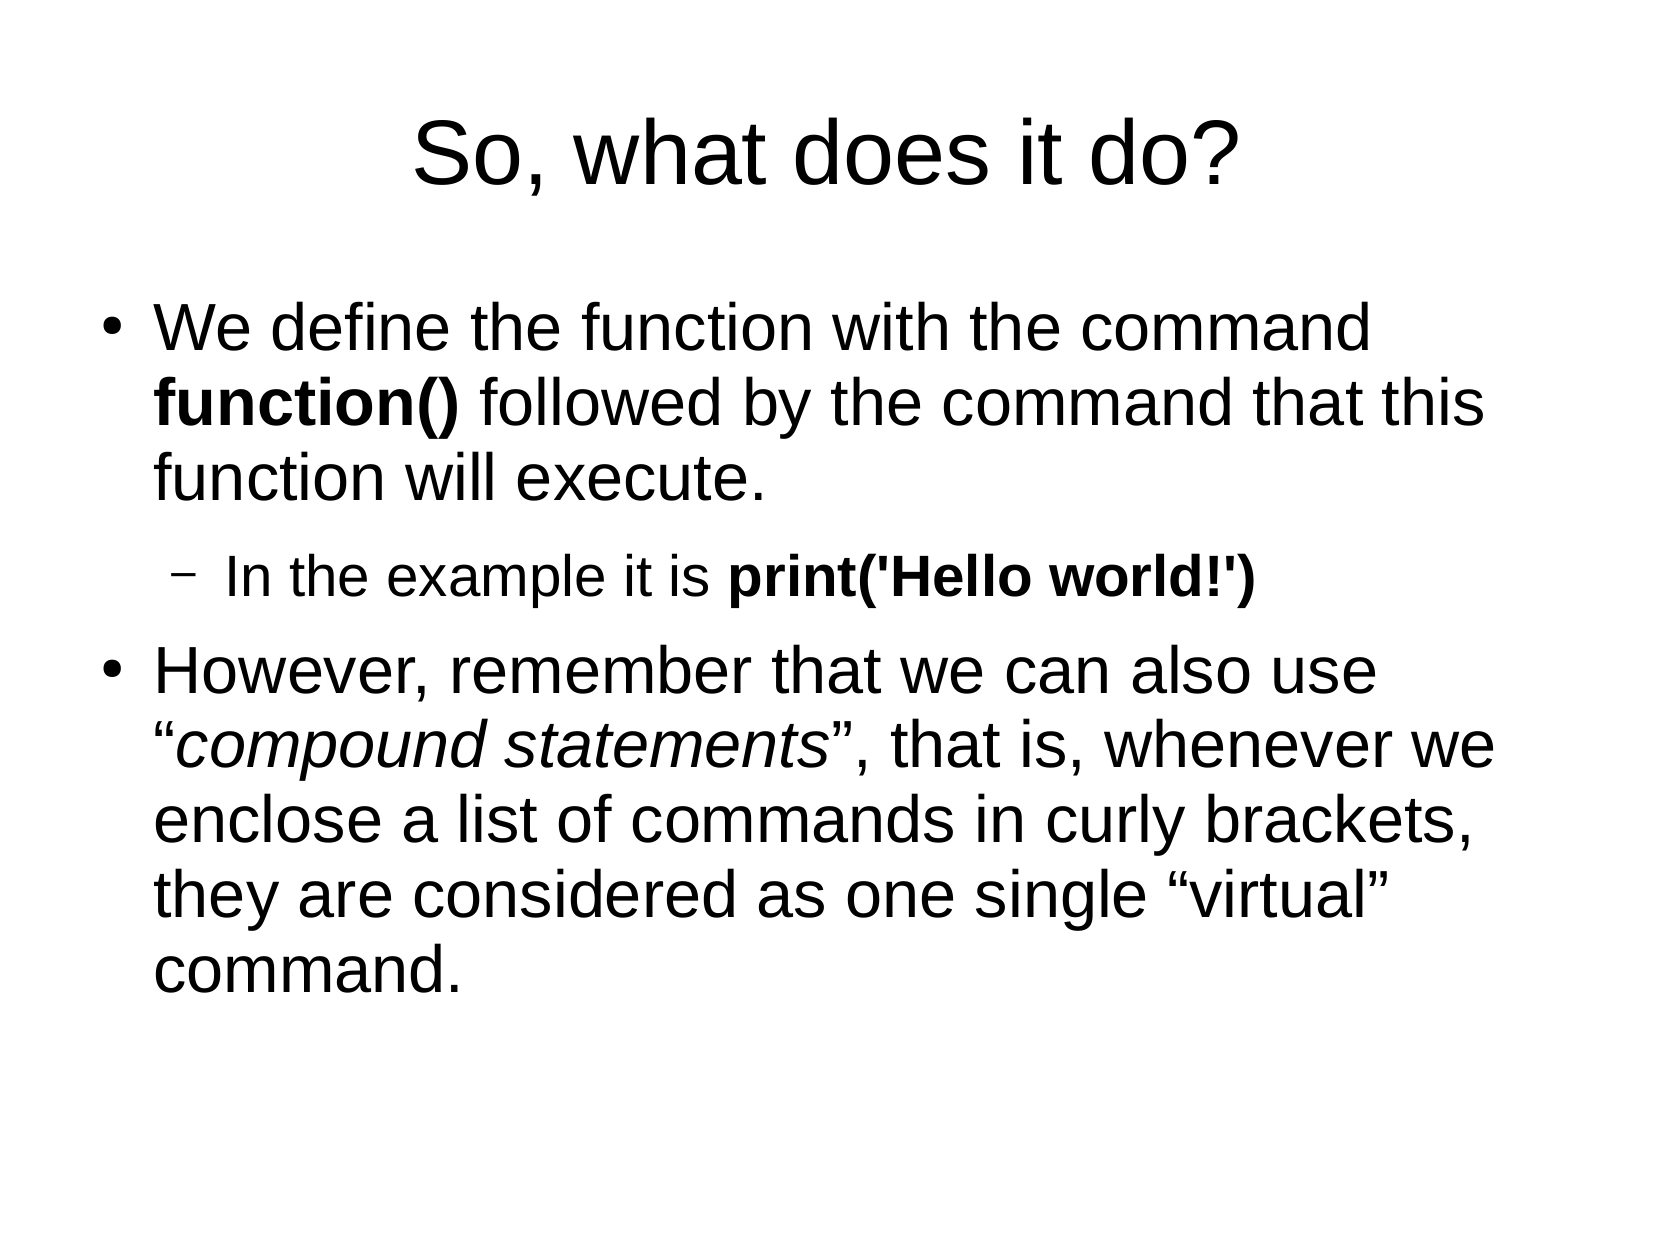

# So, what does it do?
We define the function with the command function() followed by the command that this function will execute.
In the example it is print('Hello world!')
However, remember that we can also use “compound statements”, that is, whenever we enclose a list of commands in curly brackets, they are considered as one single “virtual” command.